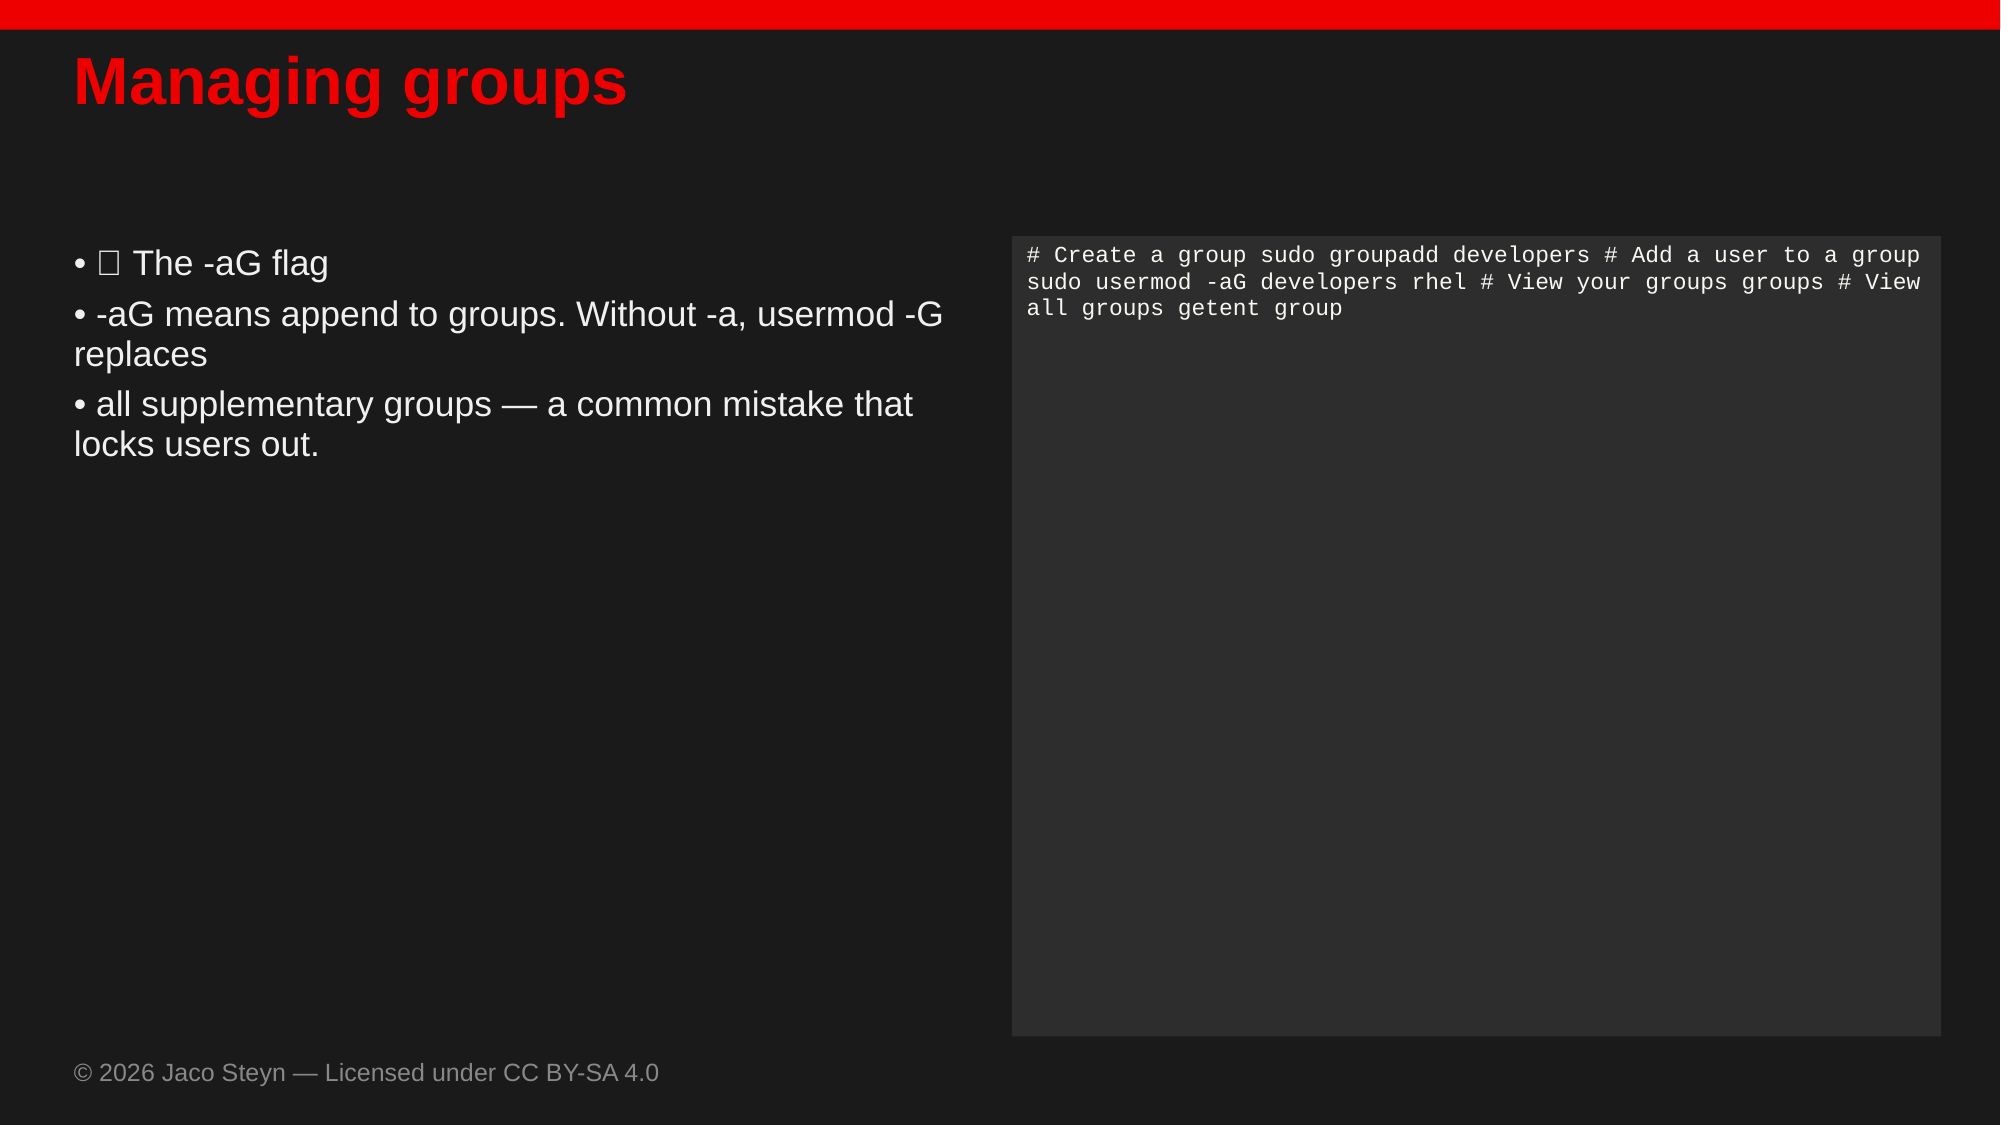

Managing groups
• 💡 The -aG flag
• -aG means append to groups. Without -a, usermod -G replaces
• all supplementary groups — a common mistake that locks users out.
# Create a group sudo groupadd developers # Add a user to a group sudo usermod -aG developers rhel # View your groups groups # View all groups getent group
© 2026 Jaco Steyn — Licensed under CC BY-SA 4.0